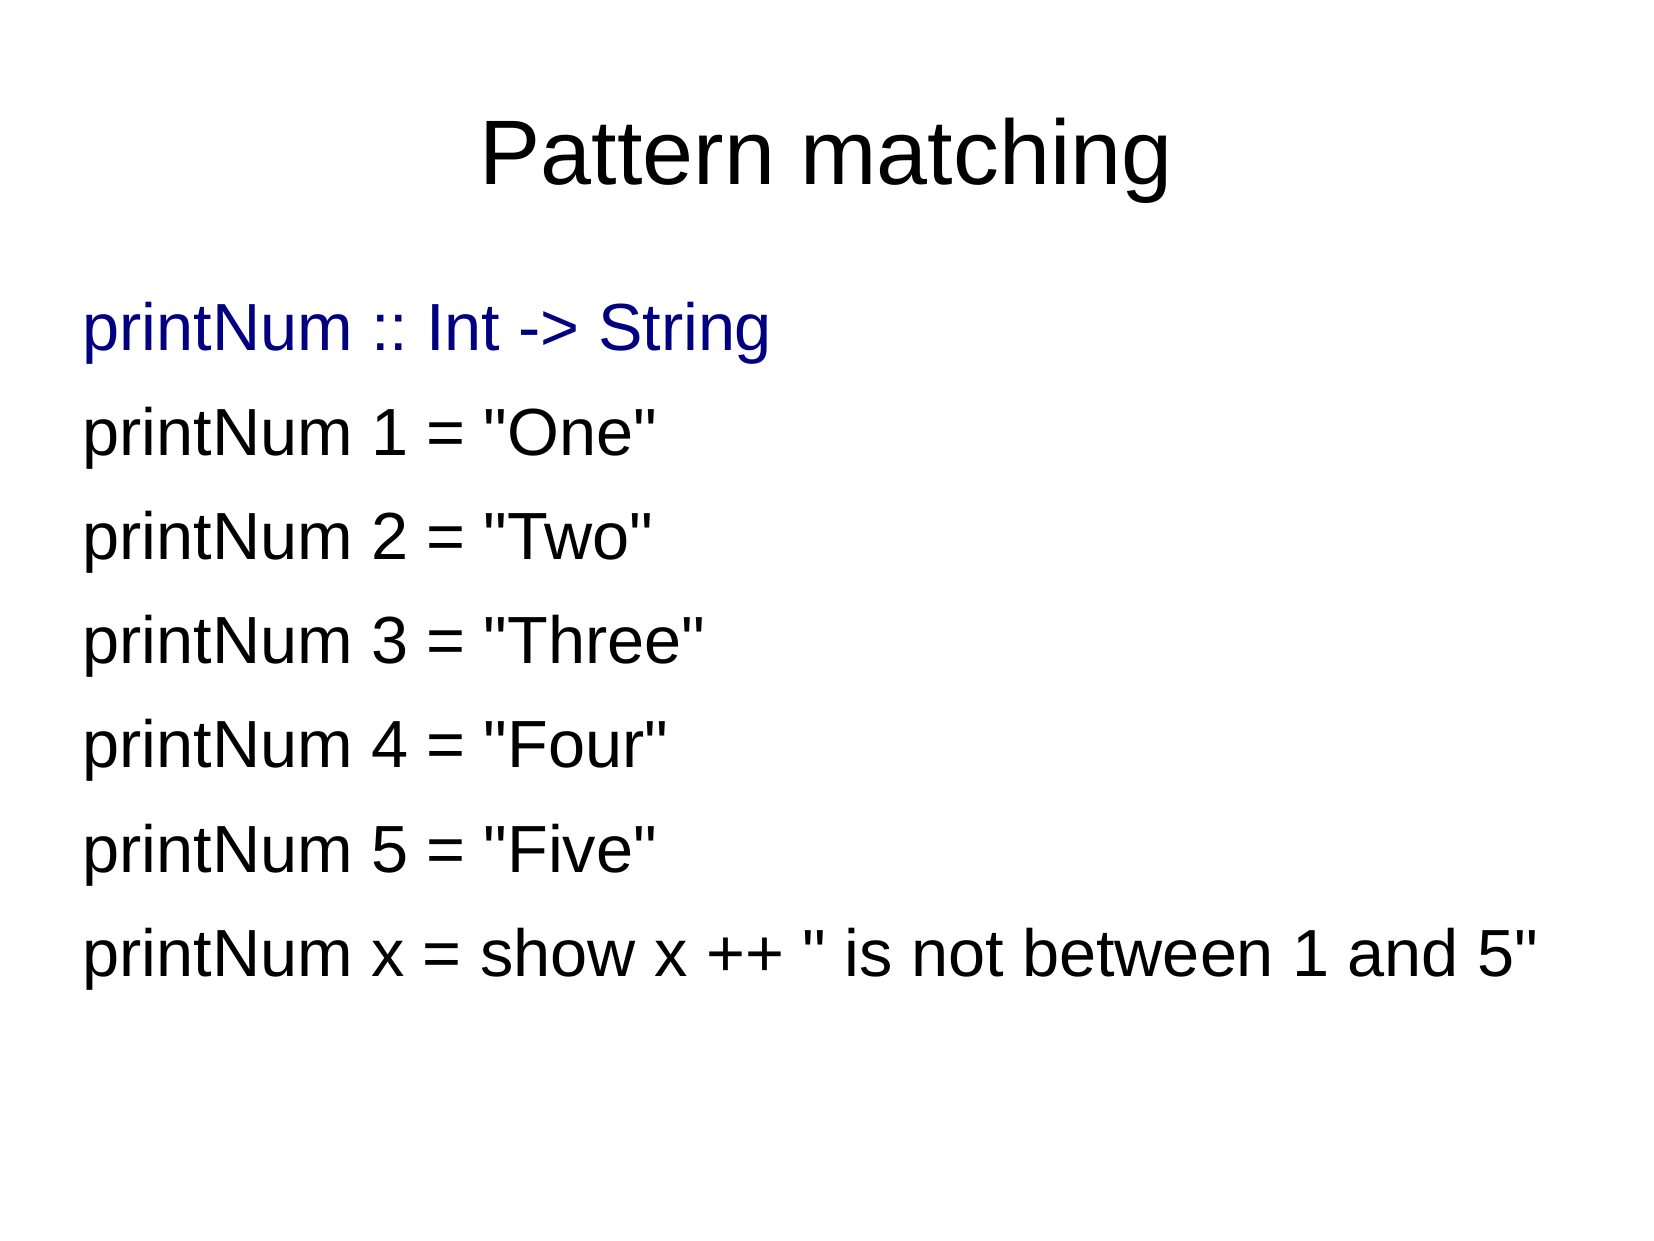

# Pattern matching
printNum :: Int -> String
printNum 1 = "One"
printNum 2 = "Two"
printNum 3 = "Three"
printNum 4 = "Four"
printNum 5 = "Five"
printNum x = show x ++ " is not between 1 and 5"